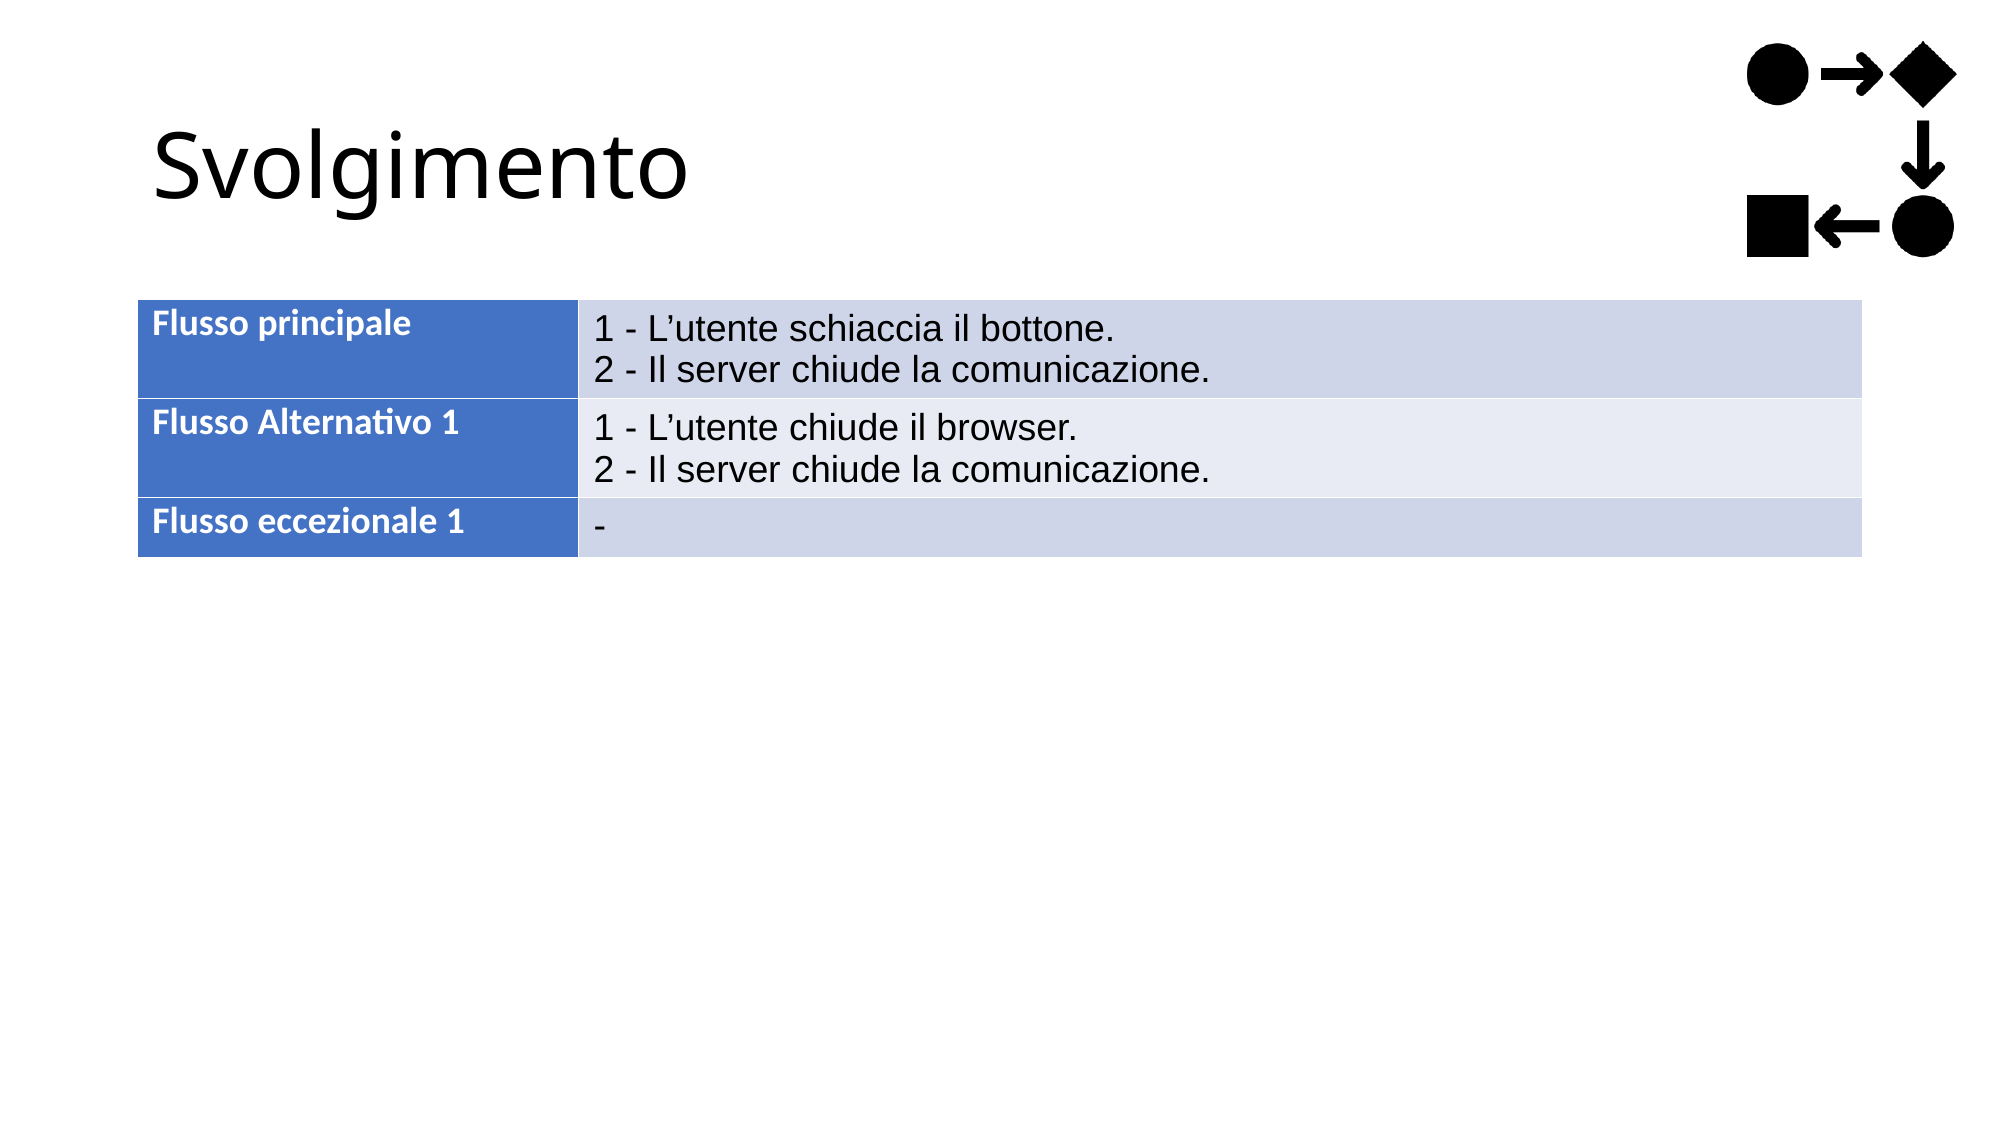

# Svolgimento
| Flusso principale | 1 - L’utente schiaccia il bottone. 2 - Il server chiude la comunicazione. |
| --- | --- |
| Flusso Alternativo 1 | 1 - L’utente chiude il browser. 2 - Il server chiude la comunicazione. |
| Flusso eccezionale 1 | - |